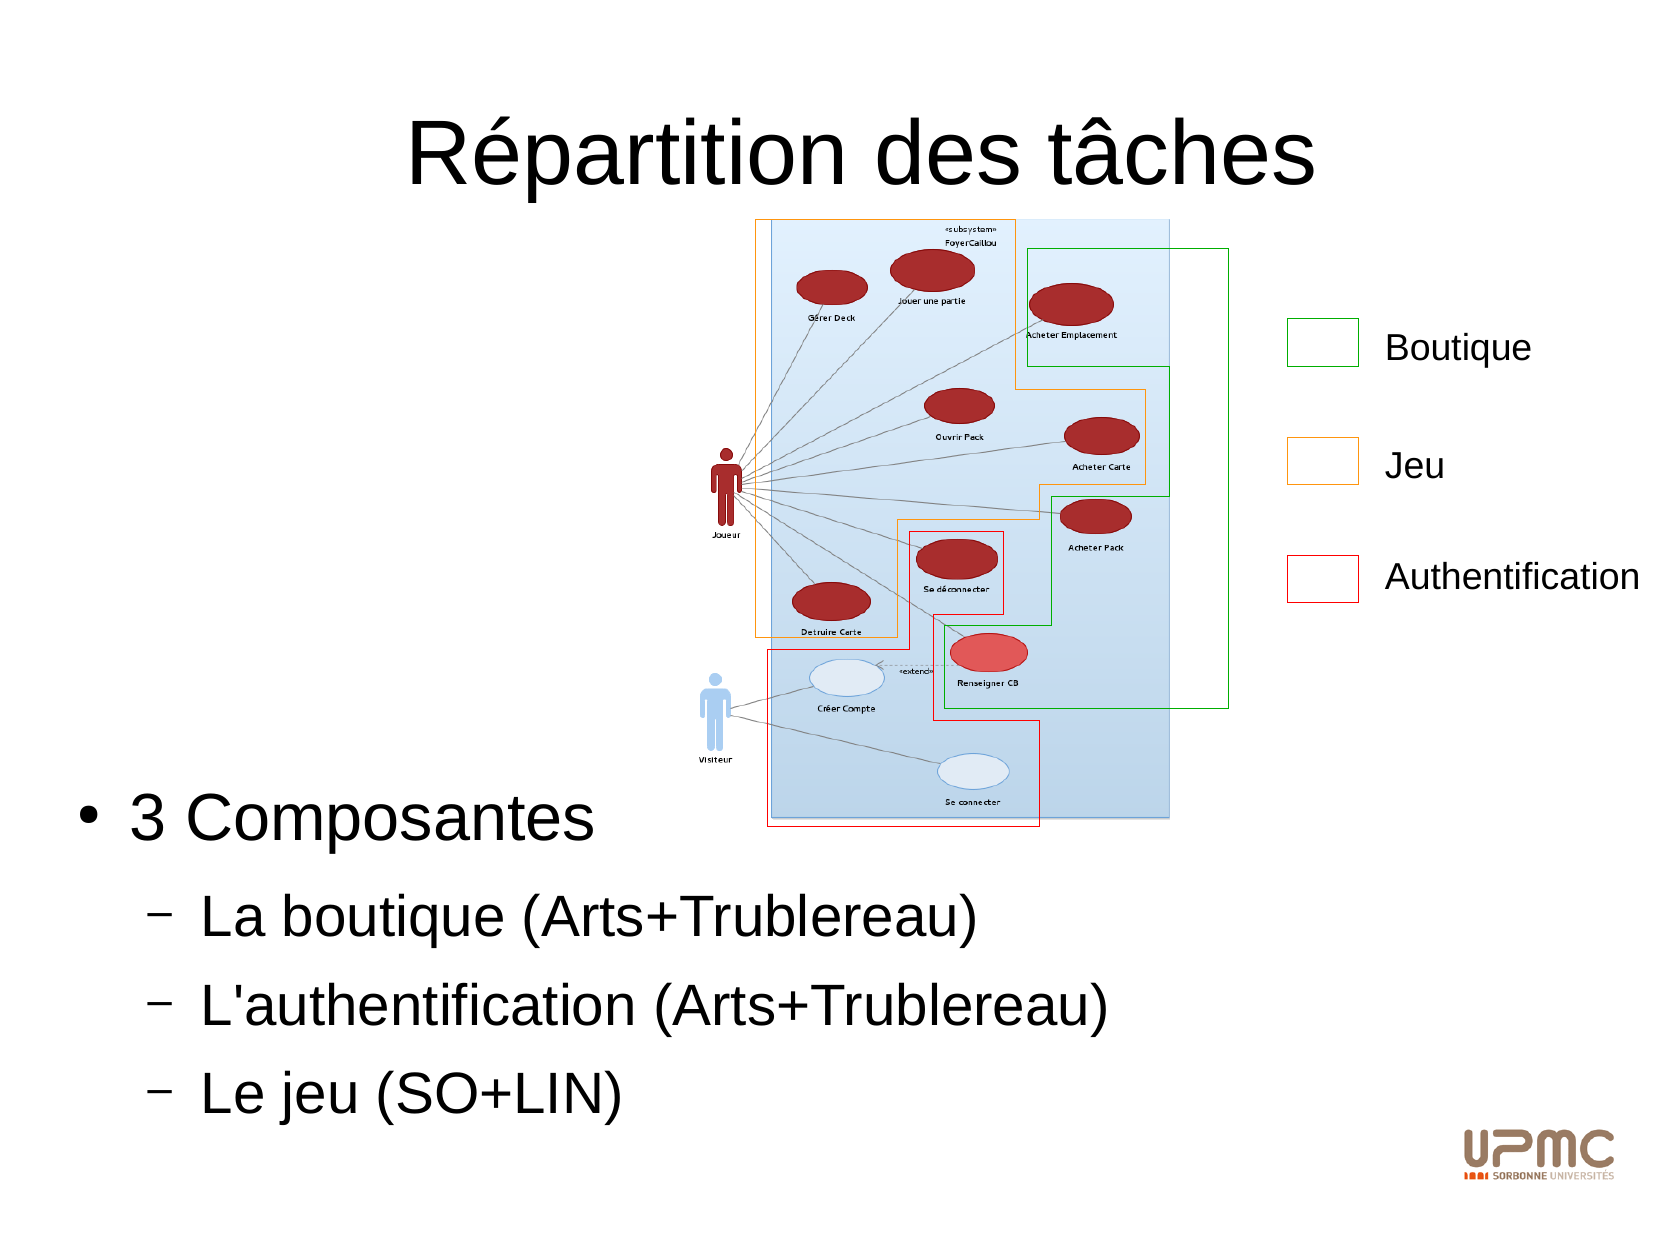

# Répartition des tâches
Boutique
Jeu
Authentification
3 Composantes
La boutique (Arts+Trublereau)
L'authentification (Arts+Trublereau)
Le jeu (SO+LIN)